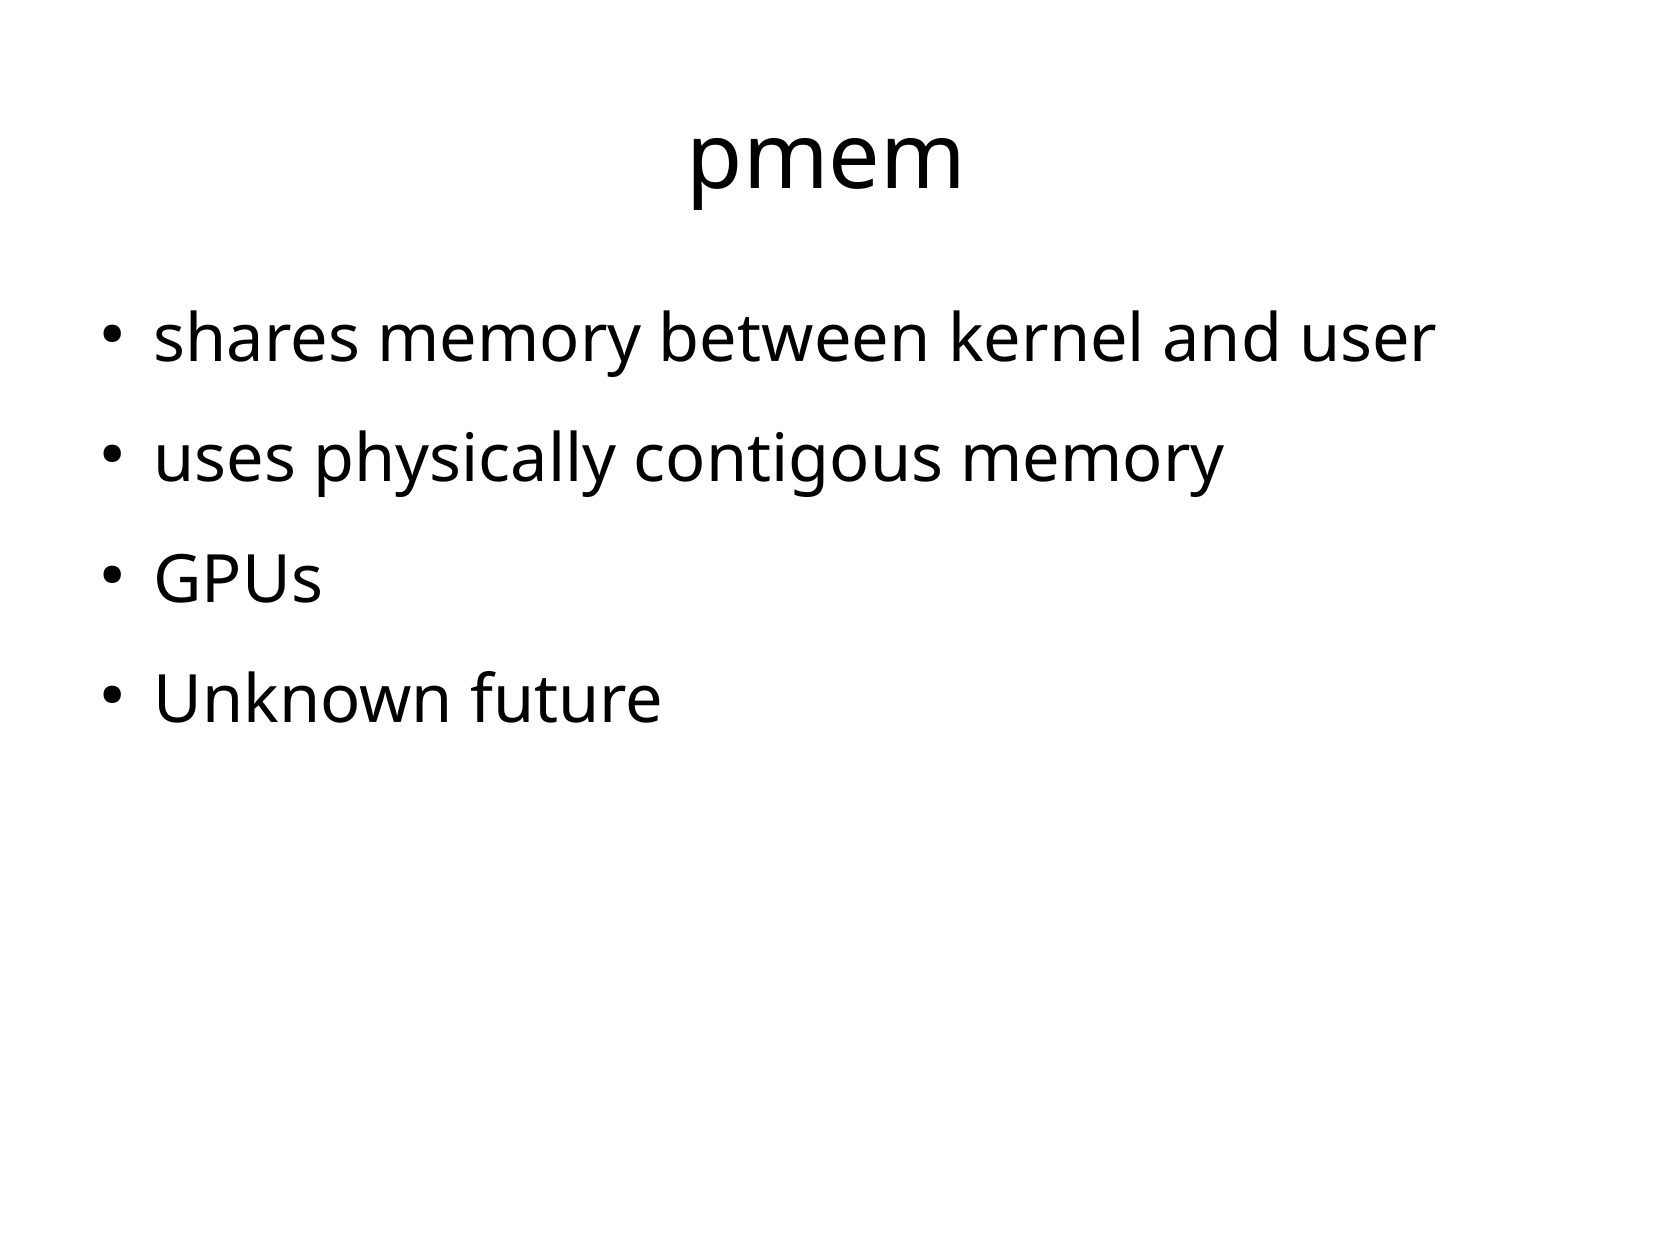

# pmem
shares memory between kernel and user
uses physically contigous memory
GPUs
Unknown future